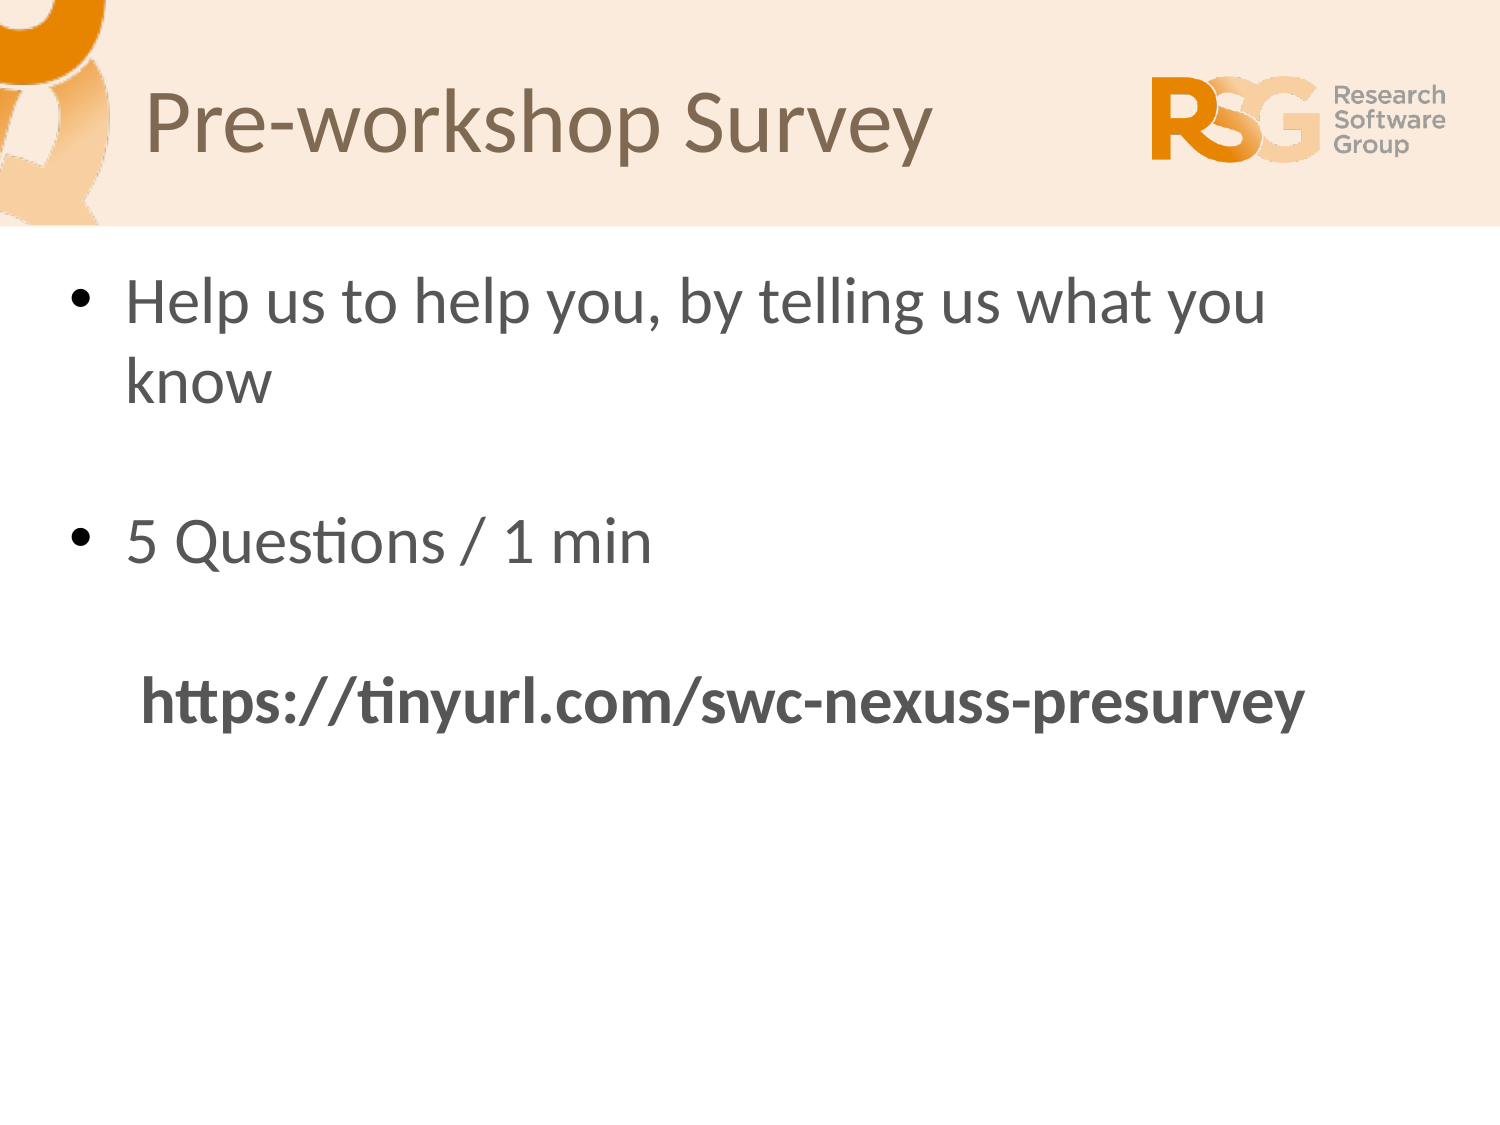

# Pre-workshop Survey
Help us to help you, by telling us what you know
5 Questions / 1 min
https://tinyurl.com/swc-nexuss-presurvey